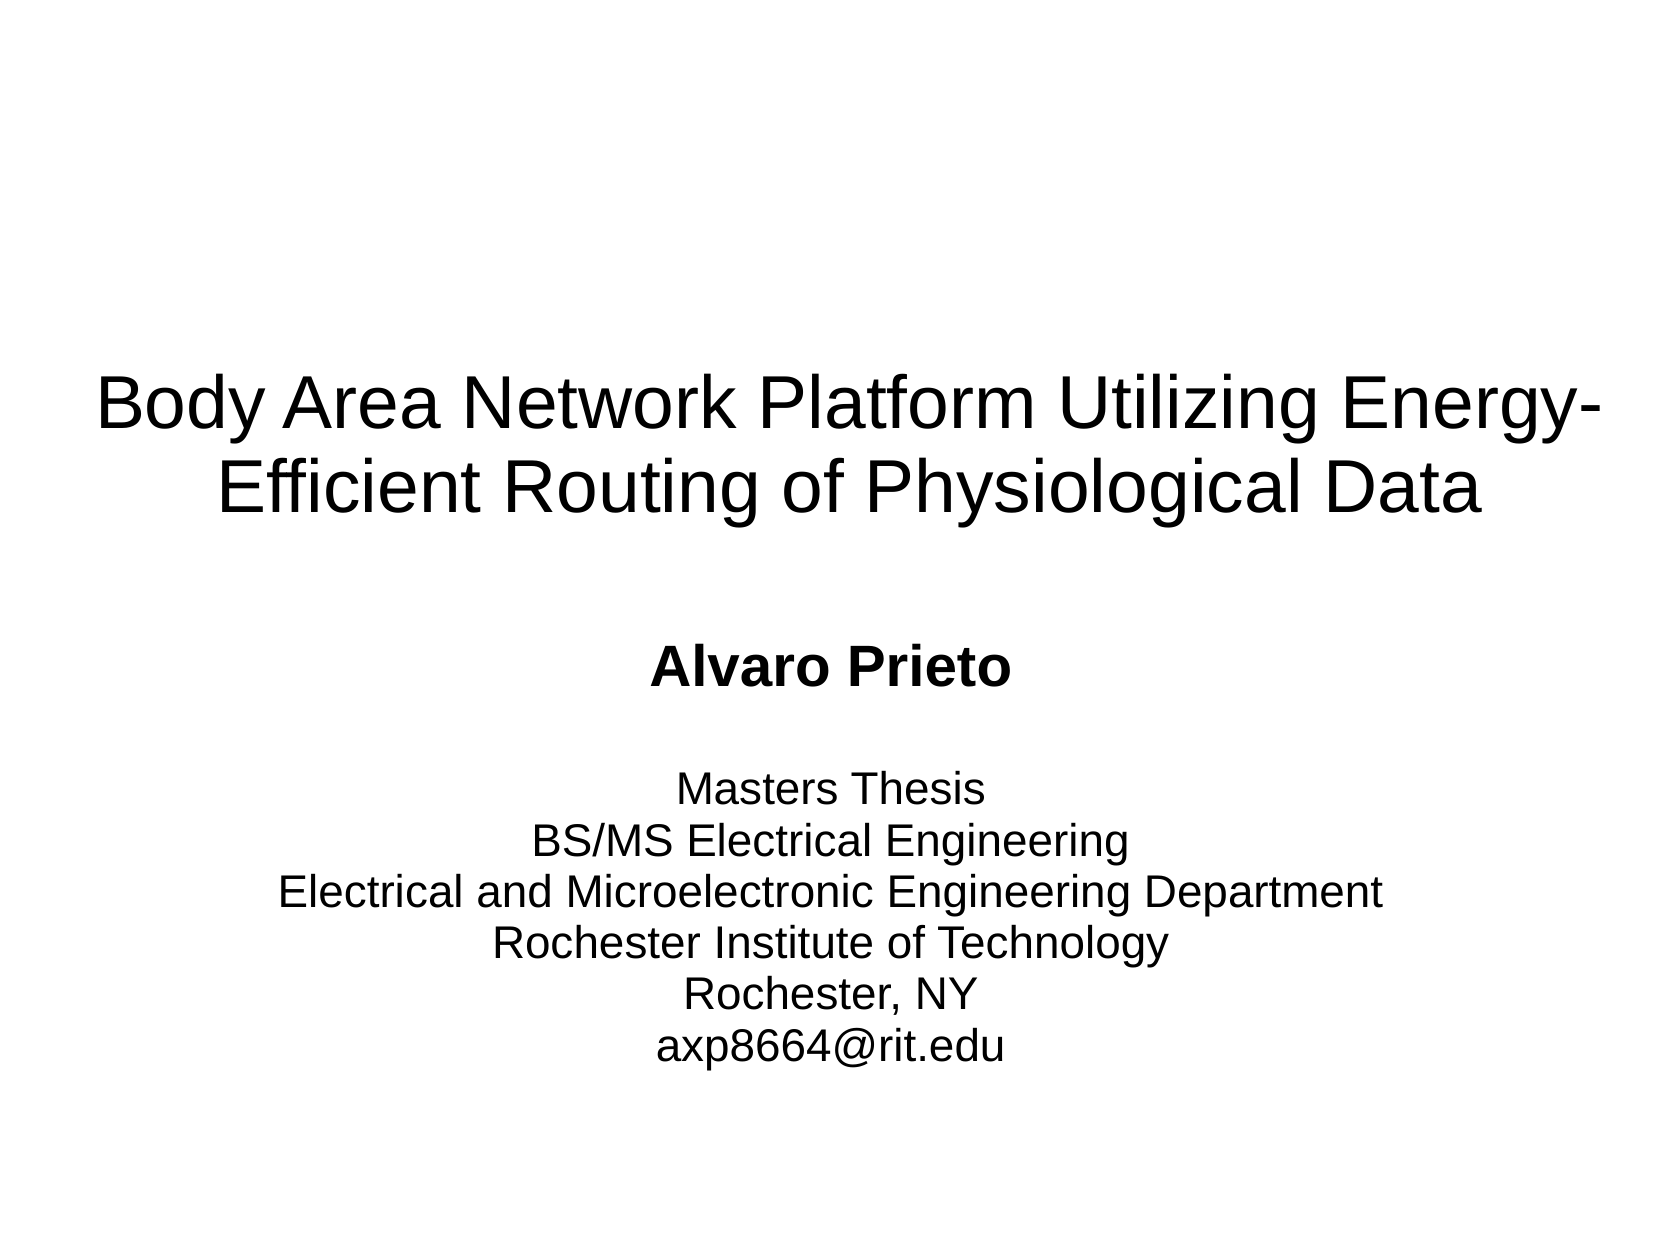

# Body Area Network Platform Utilizing Energy-Efficient Routing of Physiological Data
Alvaro Prieto
Masters Thesis
BS/MS Electrical Engineering
Electrical and Microelectronic Engineering Department
Rochester Institute of Technology
Rochester, NY
axp8664@rit.edu